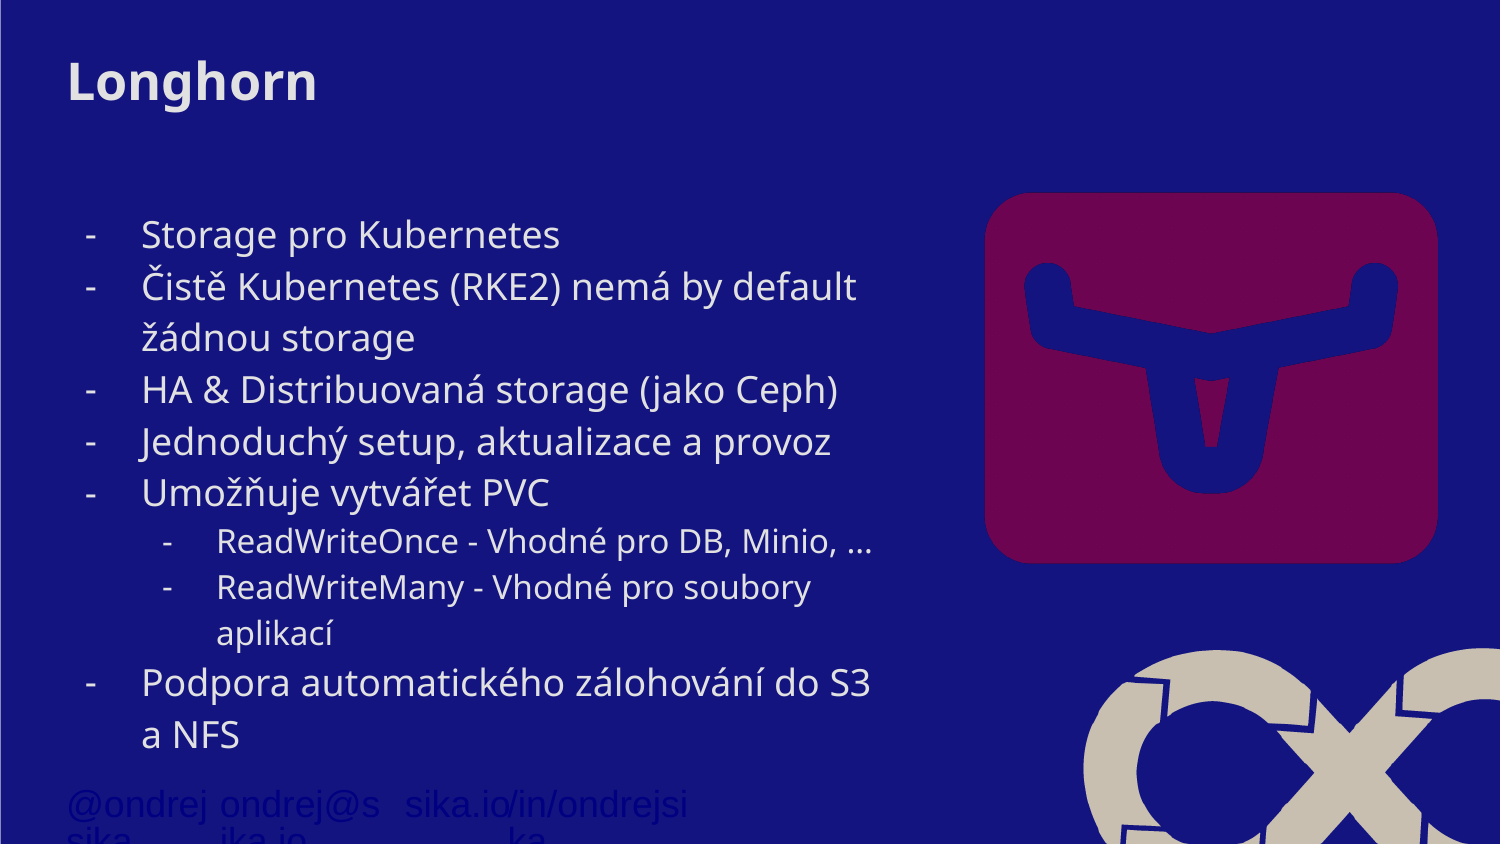

Longhorn
# Storage pro Kubernetes
Čistě Kubernetes (RKE2) nemá by default žádnou storage
HA & Distribuovaná storage (jako Ceph)
Jednoduchý setup, aktualizace a provoz
Umožňuje vytvářet PVC
ReadWriteOnce - Vhodné pro DB, Minio, …
ReadWriteMany - Vhodné pro soubory aplikací
Podpora automatického zálohování do S3 a NFS